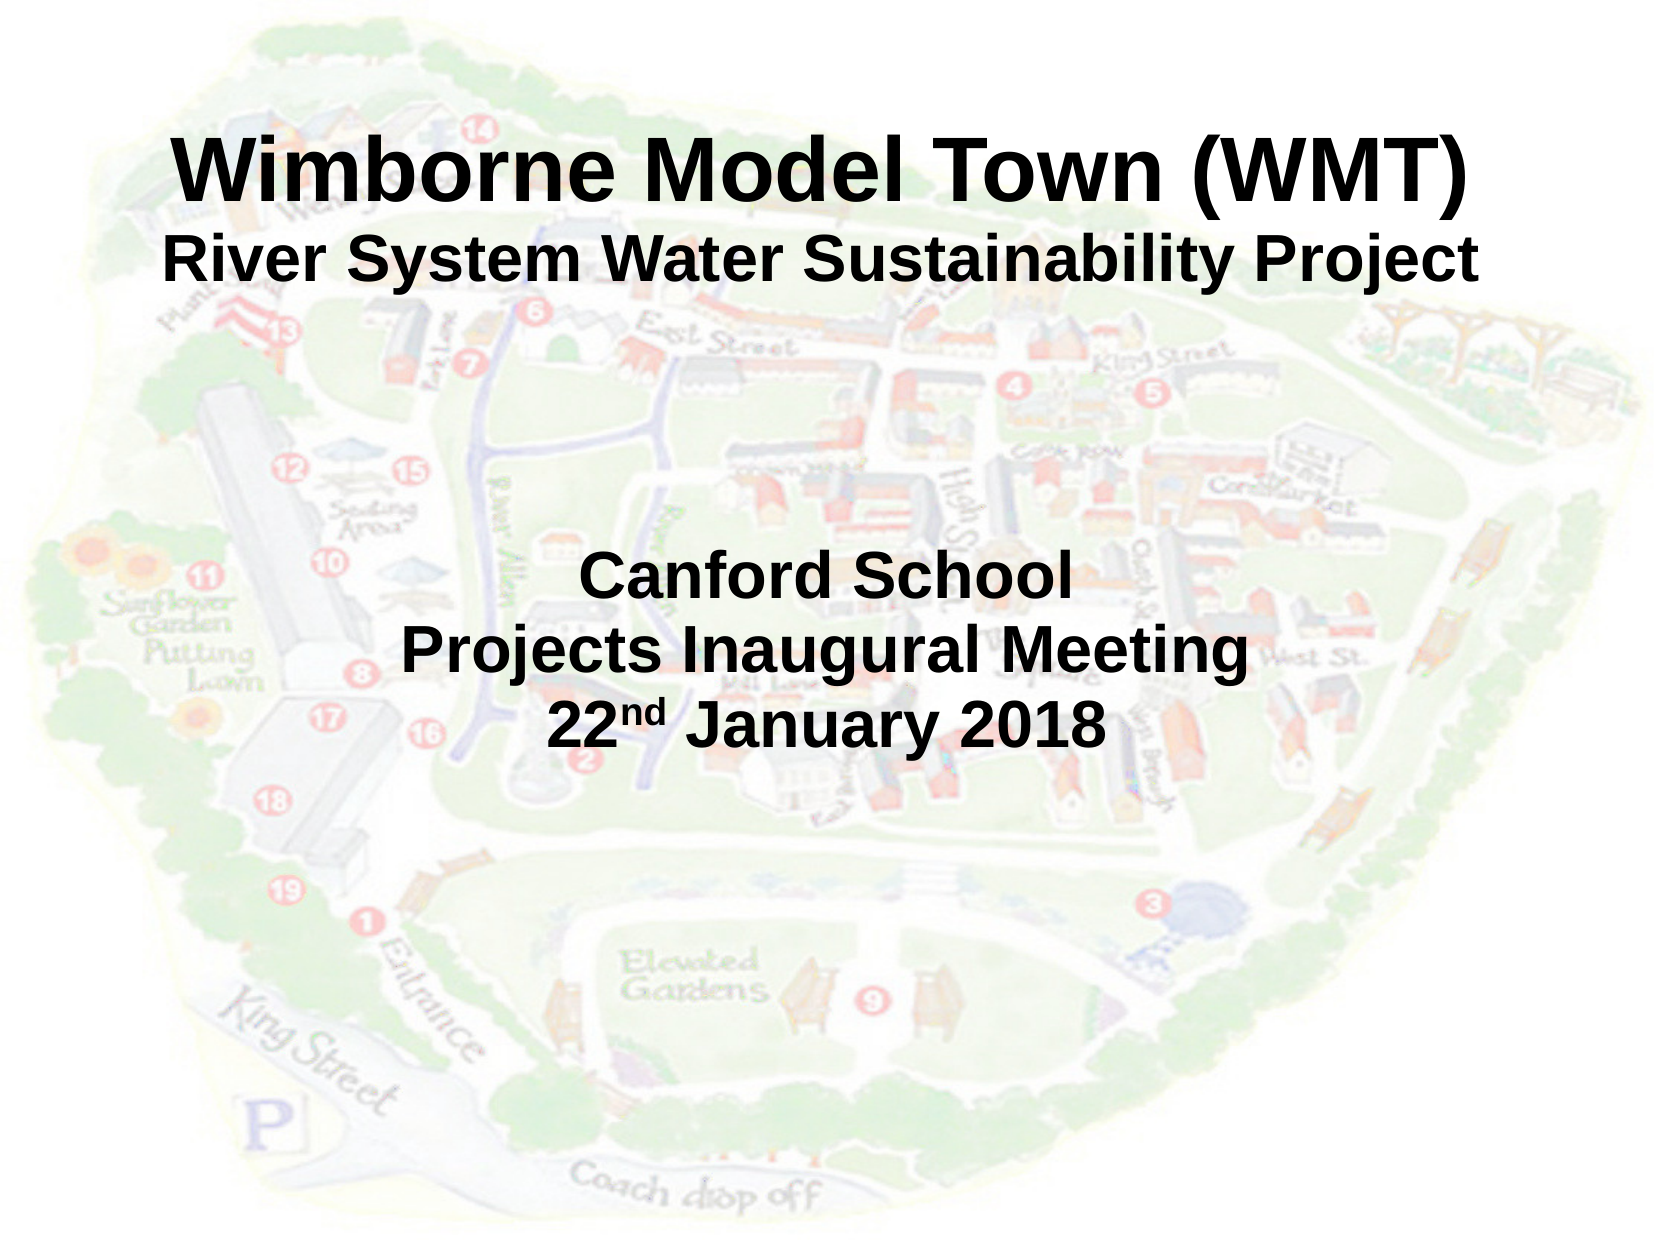

# Wimborne Model Town (WMT) River System Water Sustainability Project
Canford School
Projects Inaugural Meeting
22nd January 2018